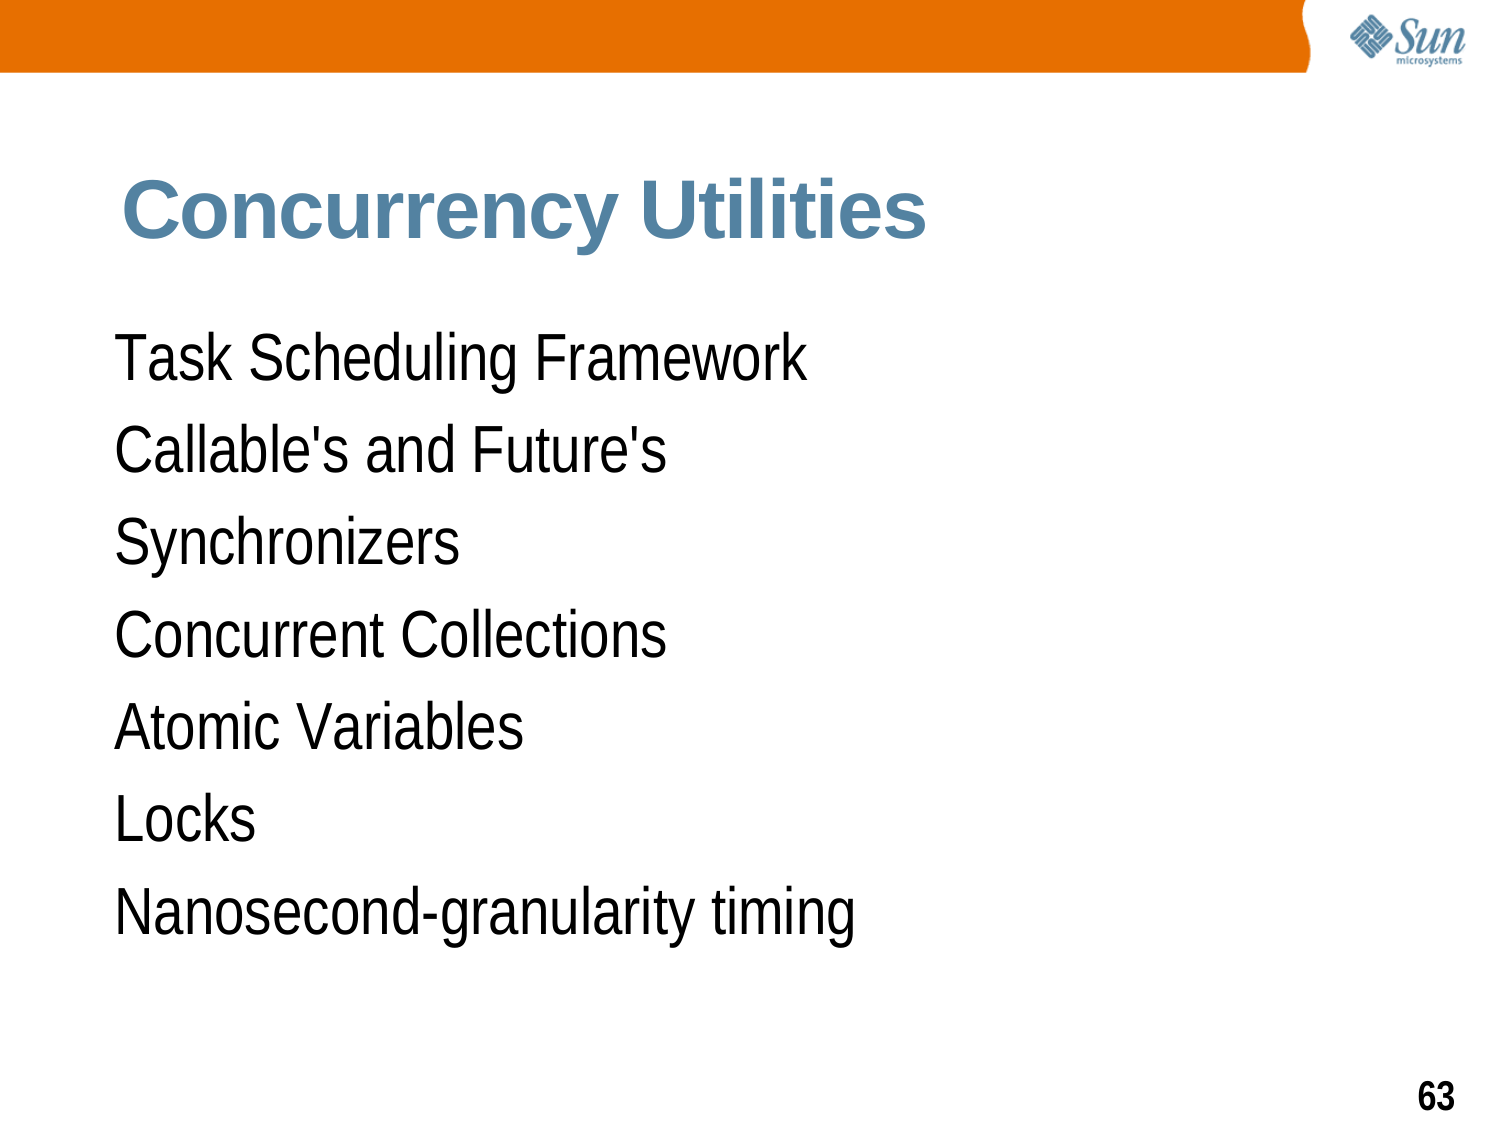

# Concurrency Utilities
Task Scheduling Framework
Callable's and Future's
Synchronizers
Concurrent Collections
Atomic Variables
Locks
Nanosecond-granularity timing